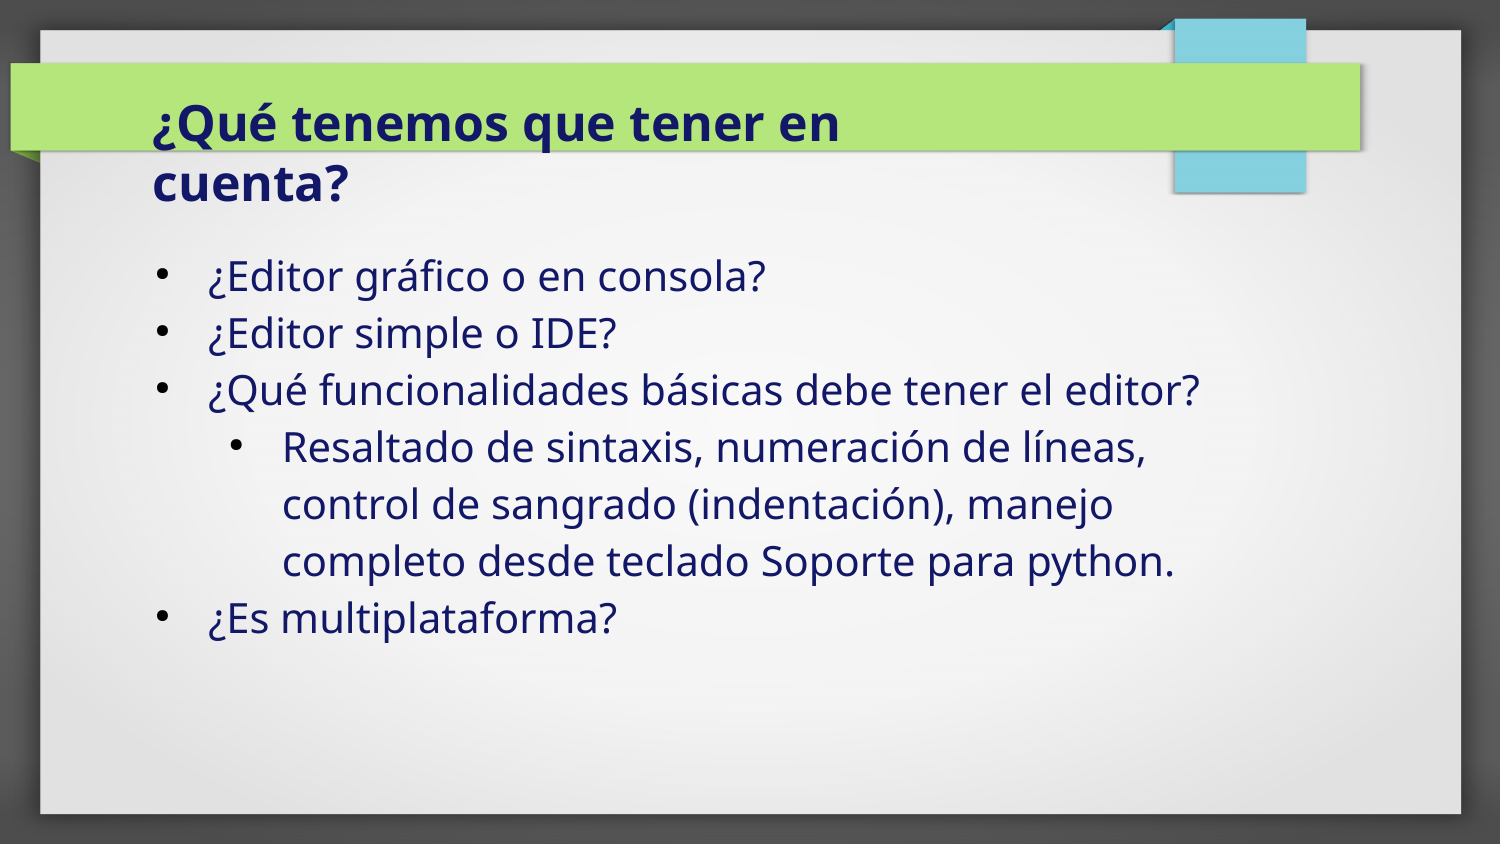

# ¿Qué tenemos que tener en cuenta?
¿Editor gráfico o en consola?
¿Editor simple o IDE?
¿Qué funcionalidades básicas debe tener el editor?
Resaltado de sintaxis, numeración de líneas, control de sangrado (indentación), manejo completo desde teclado Soporte para python.
¿Es multiplataforma?